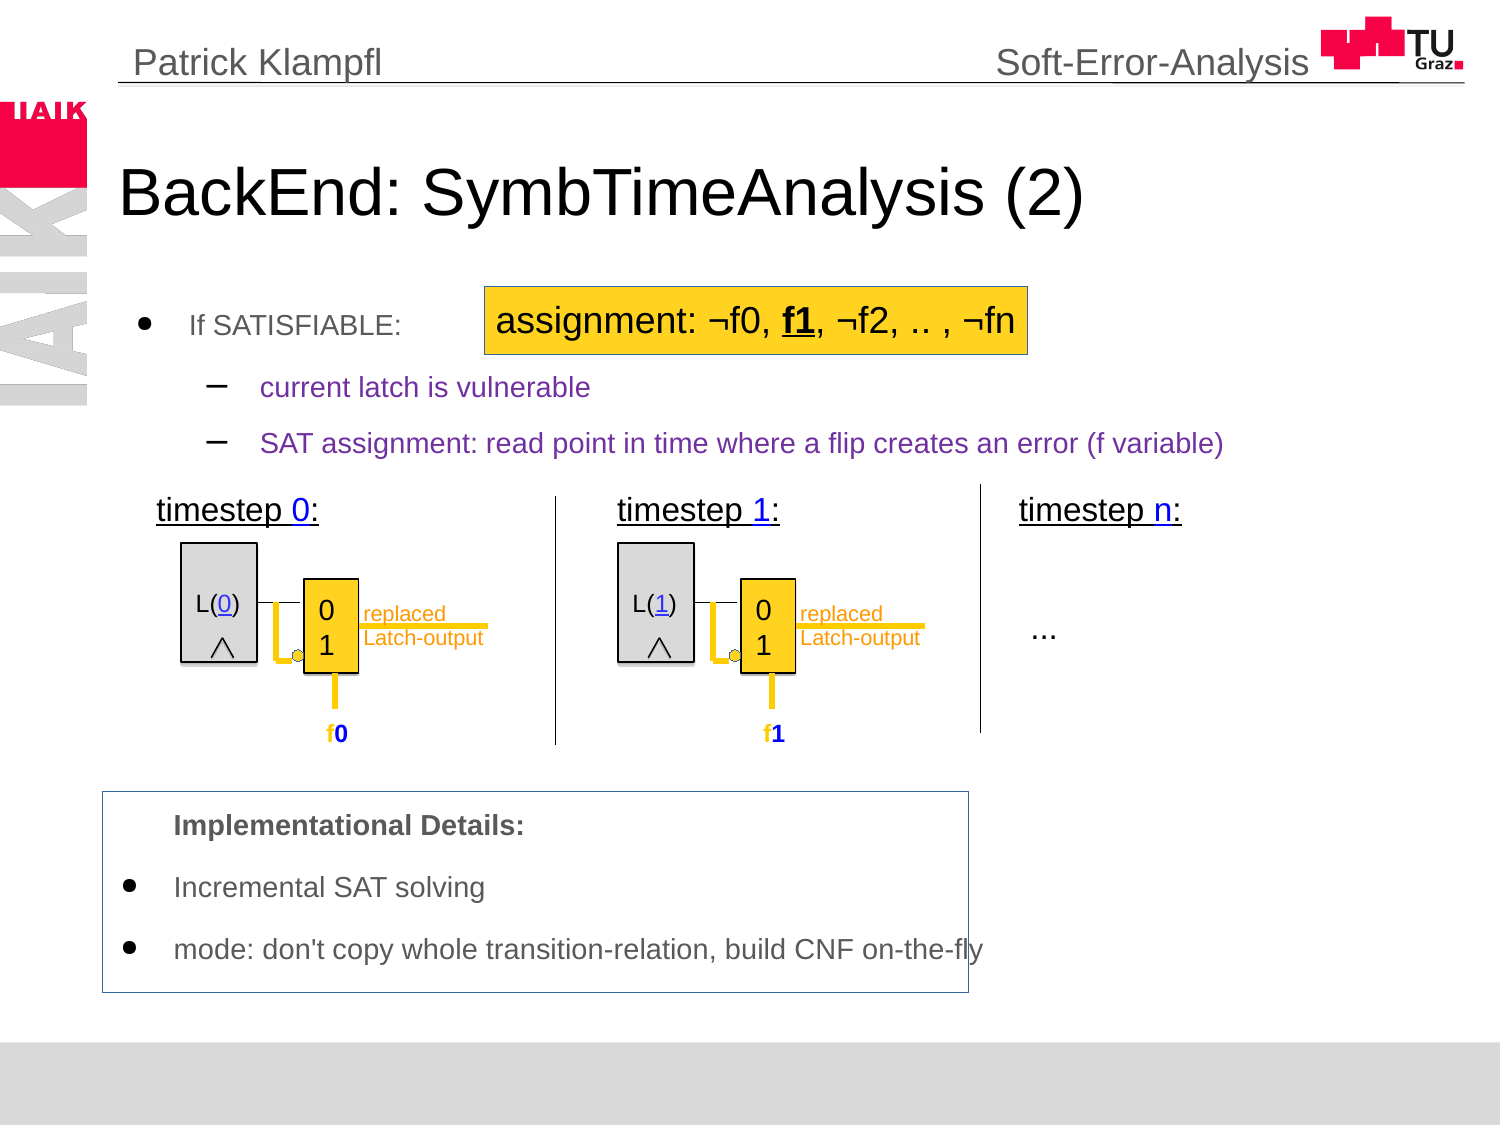

# BackEnd: SymbTimeAnalysis (2)
assignment: ¬f0, f1, ¬f2, .. , ¬fn
If SATISFIABLE:
current latch is vulnerable
SAT assignment: read point in time where a flip creates an error (f variable)
timestep 0:
timestep 1:
timestep n:
L(0)
L(1)
0
1
0
1
replaced
Latch-output
replaced
Latch-output
...
Implementational Details:
Incremental SAT solving
mode: don't copy whole transition-relation, build CNF on-the-fly
f0
f1